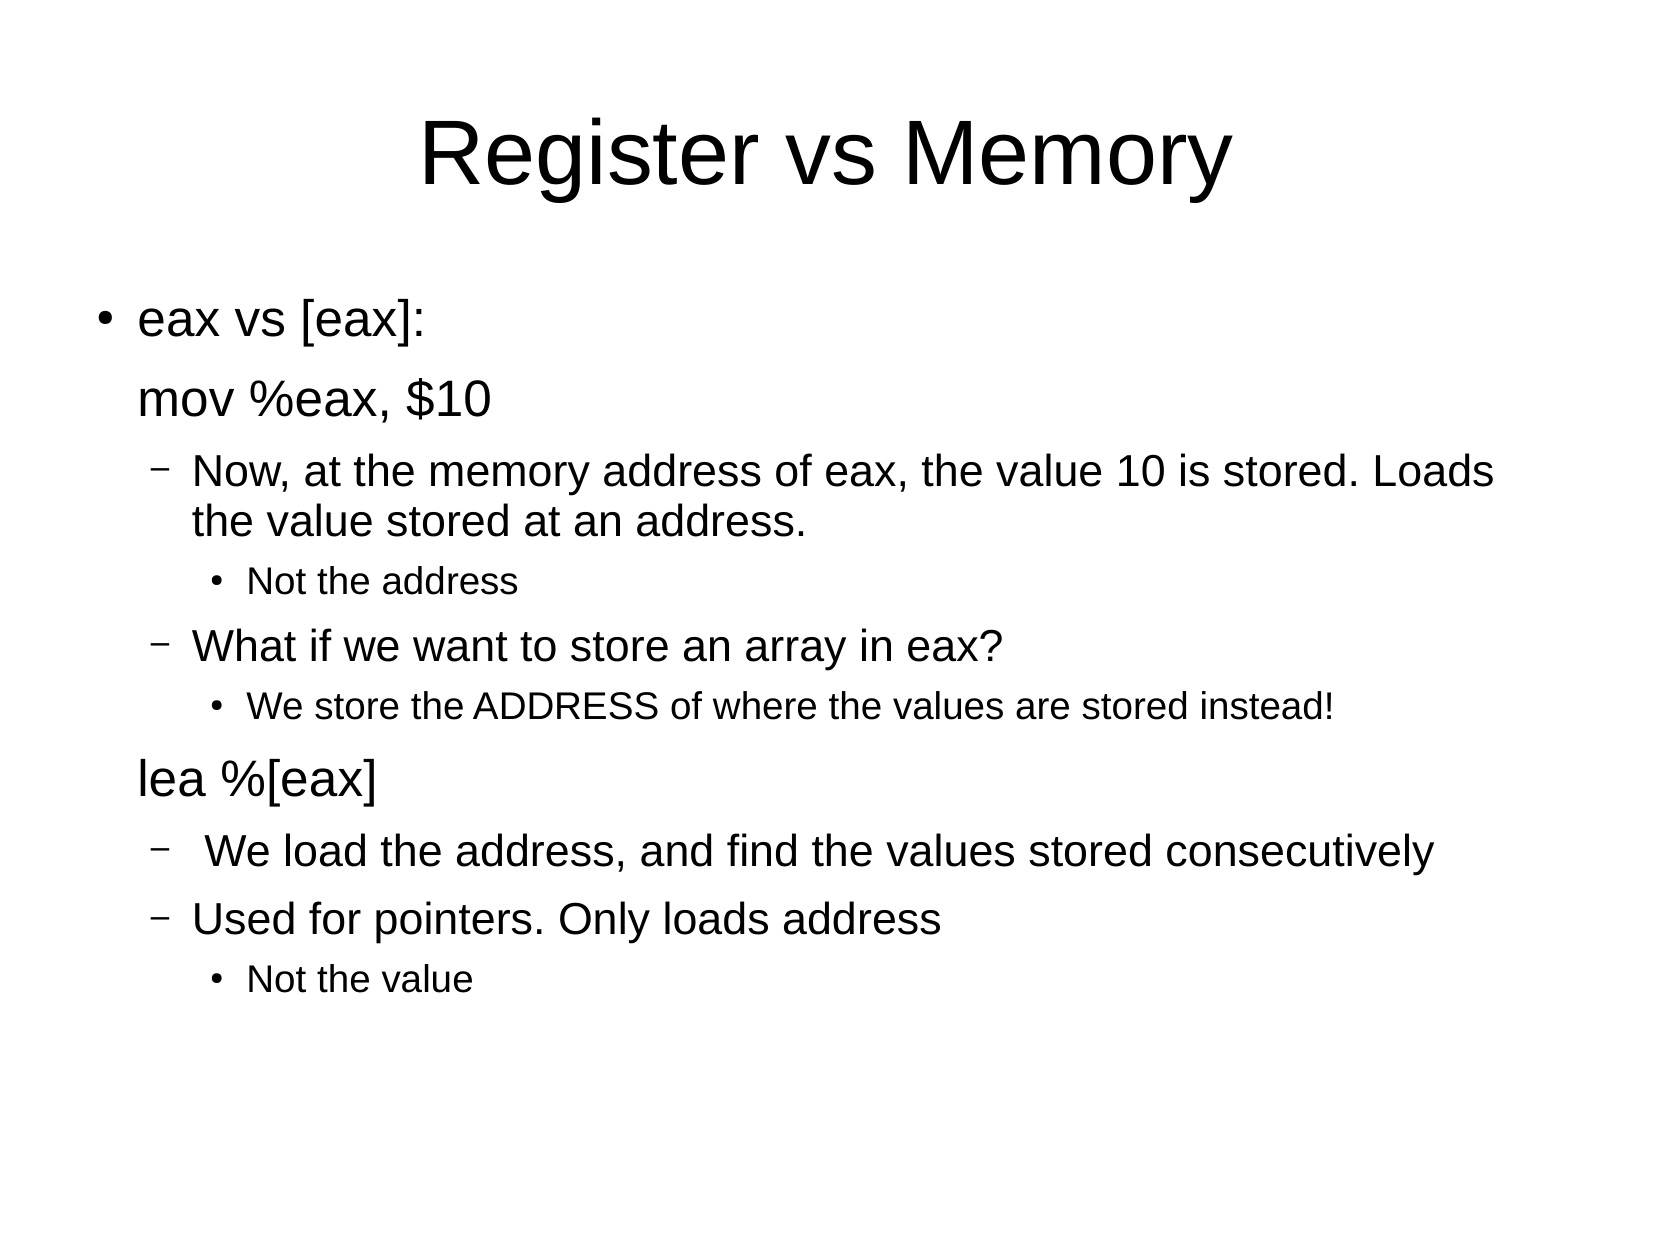

# Register vs Memory
eax vs [eax]:
mov %eax, $10
Now, at the memory address of eax, the value 10 is stored. Loads the value stored at an address.
Not the address
What if we want to store an array in eax?
We store the ADDRESS of where the values are stored instead!
lea %[eax]
 We load the address, and find the values stored consecutively
Used for pointers. Only loads address
Not the value